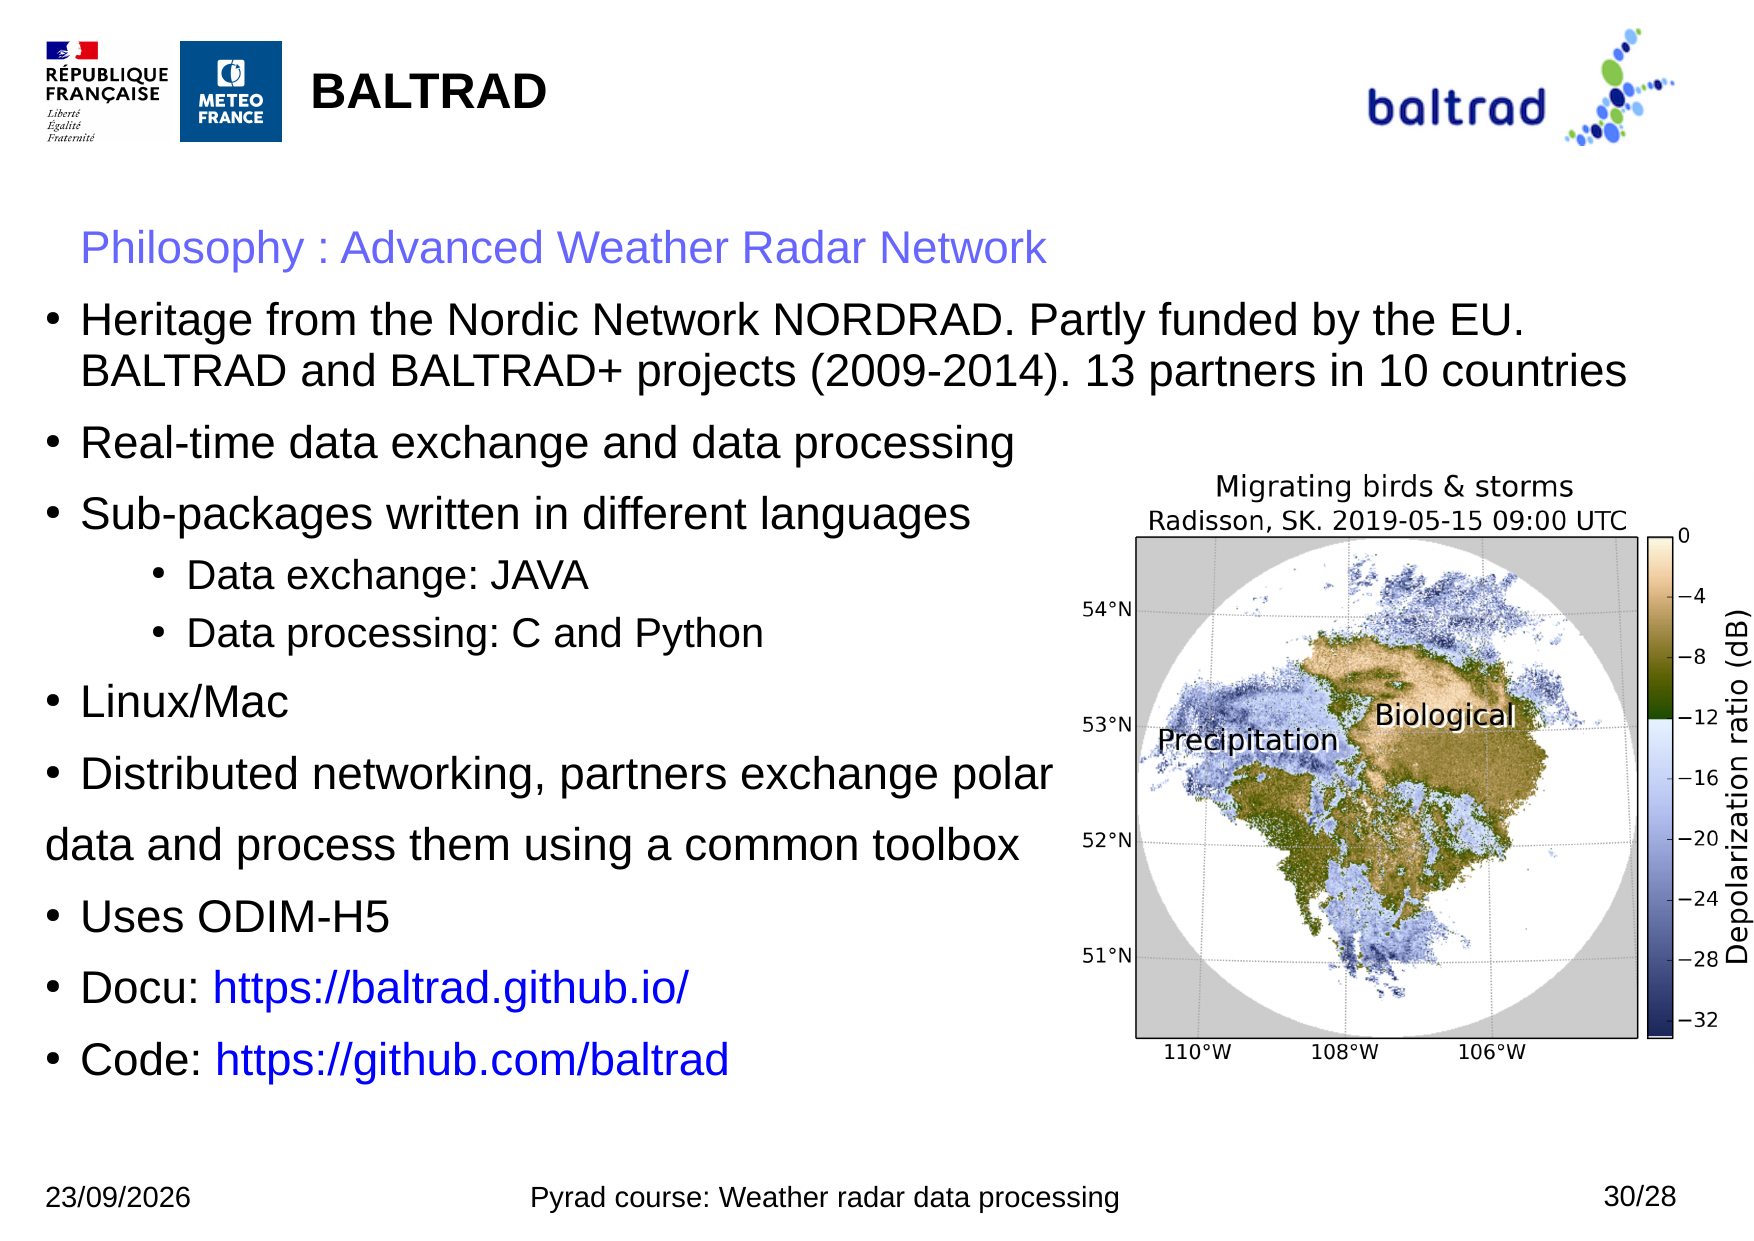

# BALTRAD
Philosophy : Advanced Weather Radar Network
Heritage from the Nordic Network NORDRAD. Partly funded by the EU. BALTRAD and BALTRAD+ projects (2009-2014). 13 partners in 10 countries
Real-time data exchange and data processing
Sub-packages written in different languages
Data exchange: JAVA
Data processing: C and Python
Linux/Mac
Distributed networking, partners exchange polar
data and process them using a common toolbox
Uses ODIM-H5
Docu: https://baltrad.github.io/
Code: https://github.com/baltrad
30
Pyrad course: Weather radar data processing